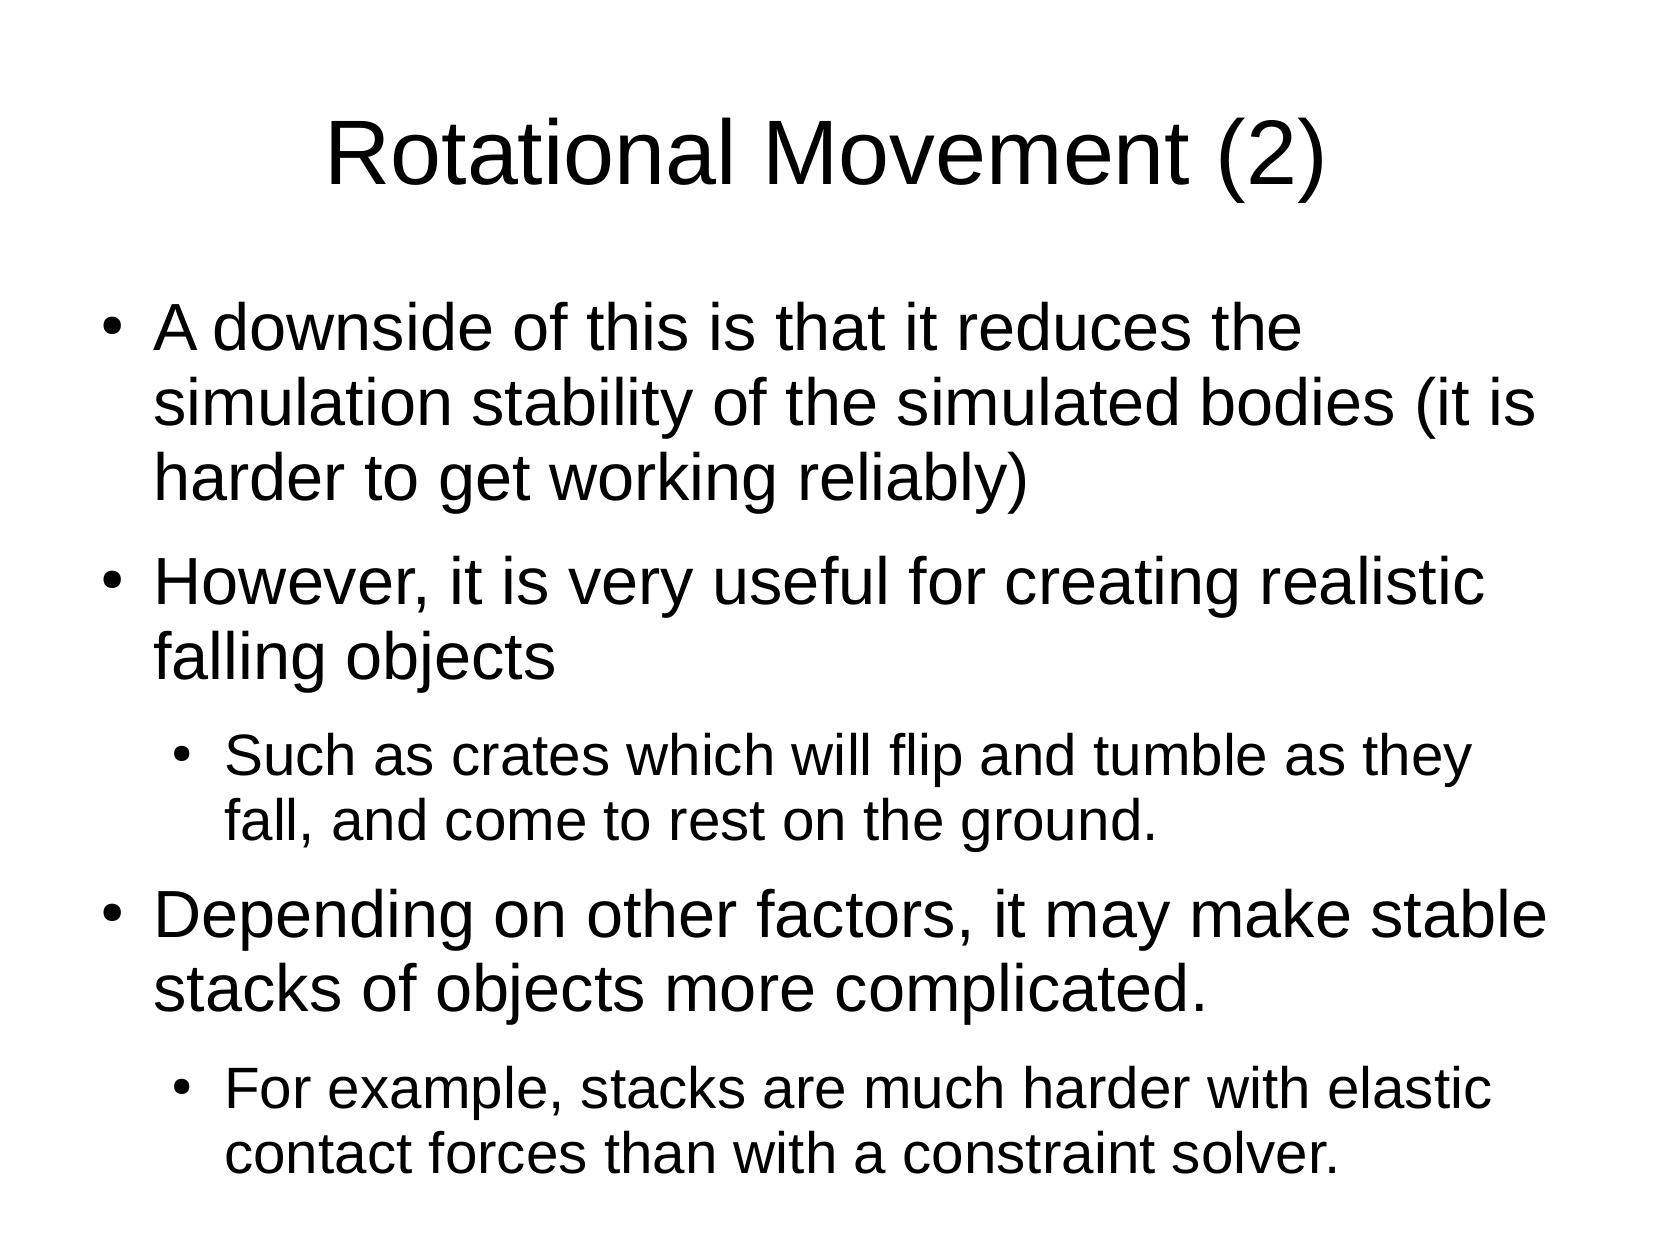

# Rotational Movement (2)
A downside of this is that it reduces the simulation stability of the simulated bodies (it is harder to get working reliably)
However, it is very useful for creating realistic falling objects
Such as crates which will flip and tumble as they fall, and come to rest on the ground.
Depending on other factors, it may make stable stacks of objects more complicated.
For example, stacks are much harder with elastic contact forces than with a constraint solver.